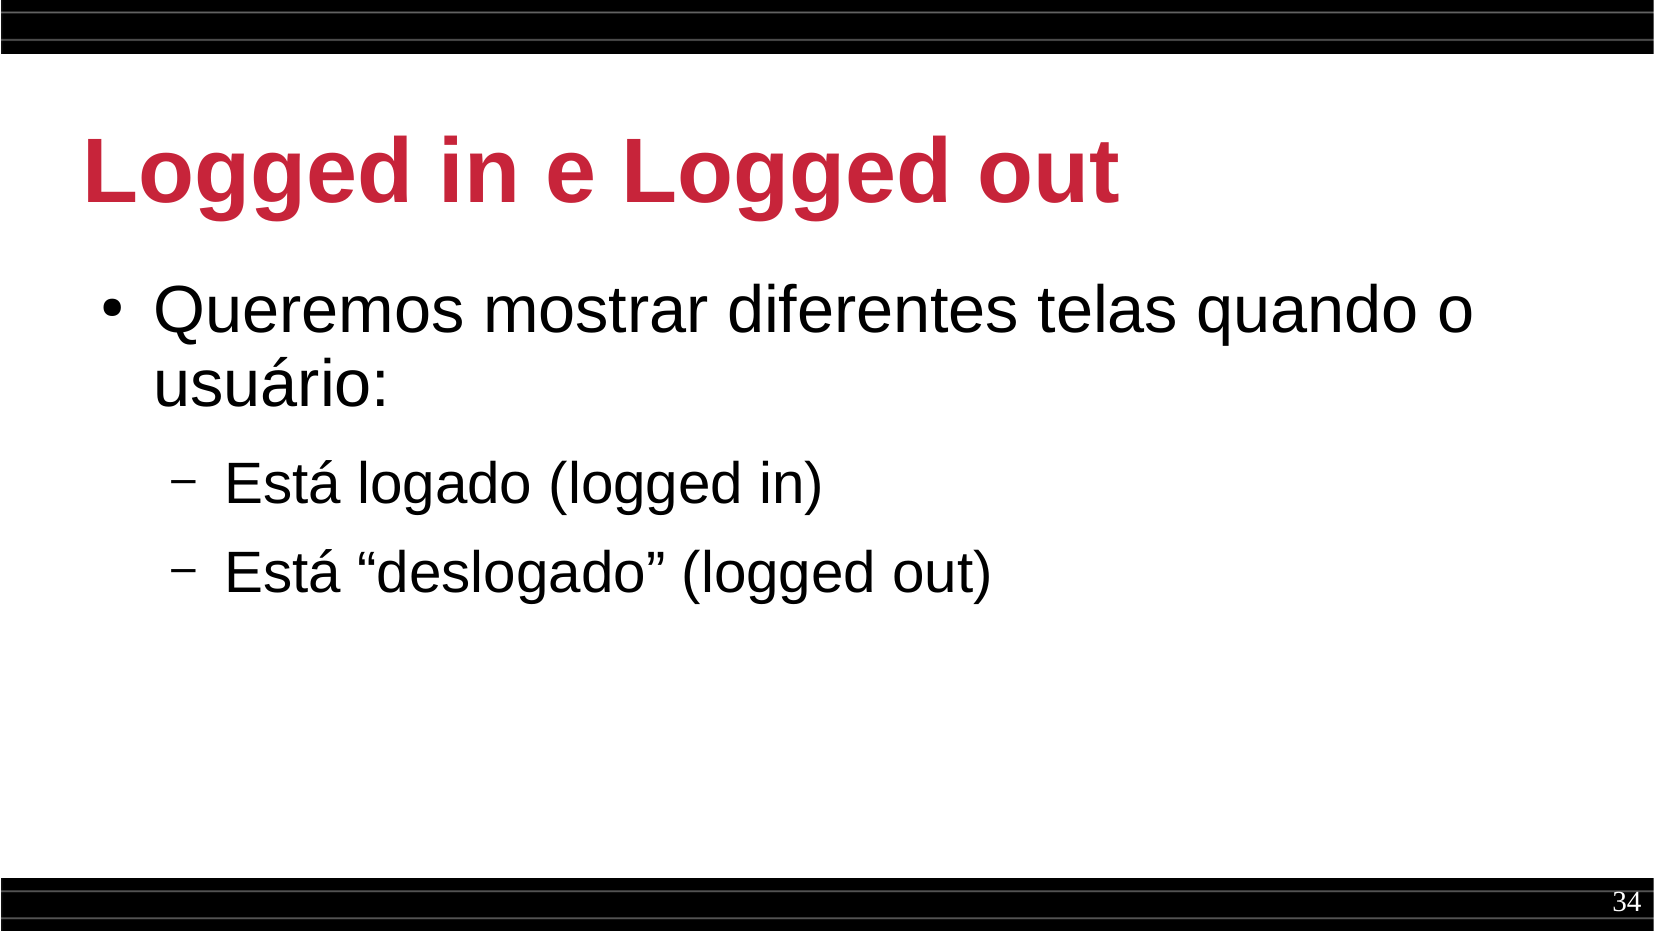

# Logged in e Logged out
Queremos mostrar diferentes telas quando o usuário:
Está logado (logged in)
Está “deslogado” (logged out)